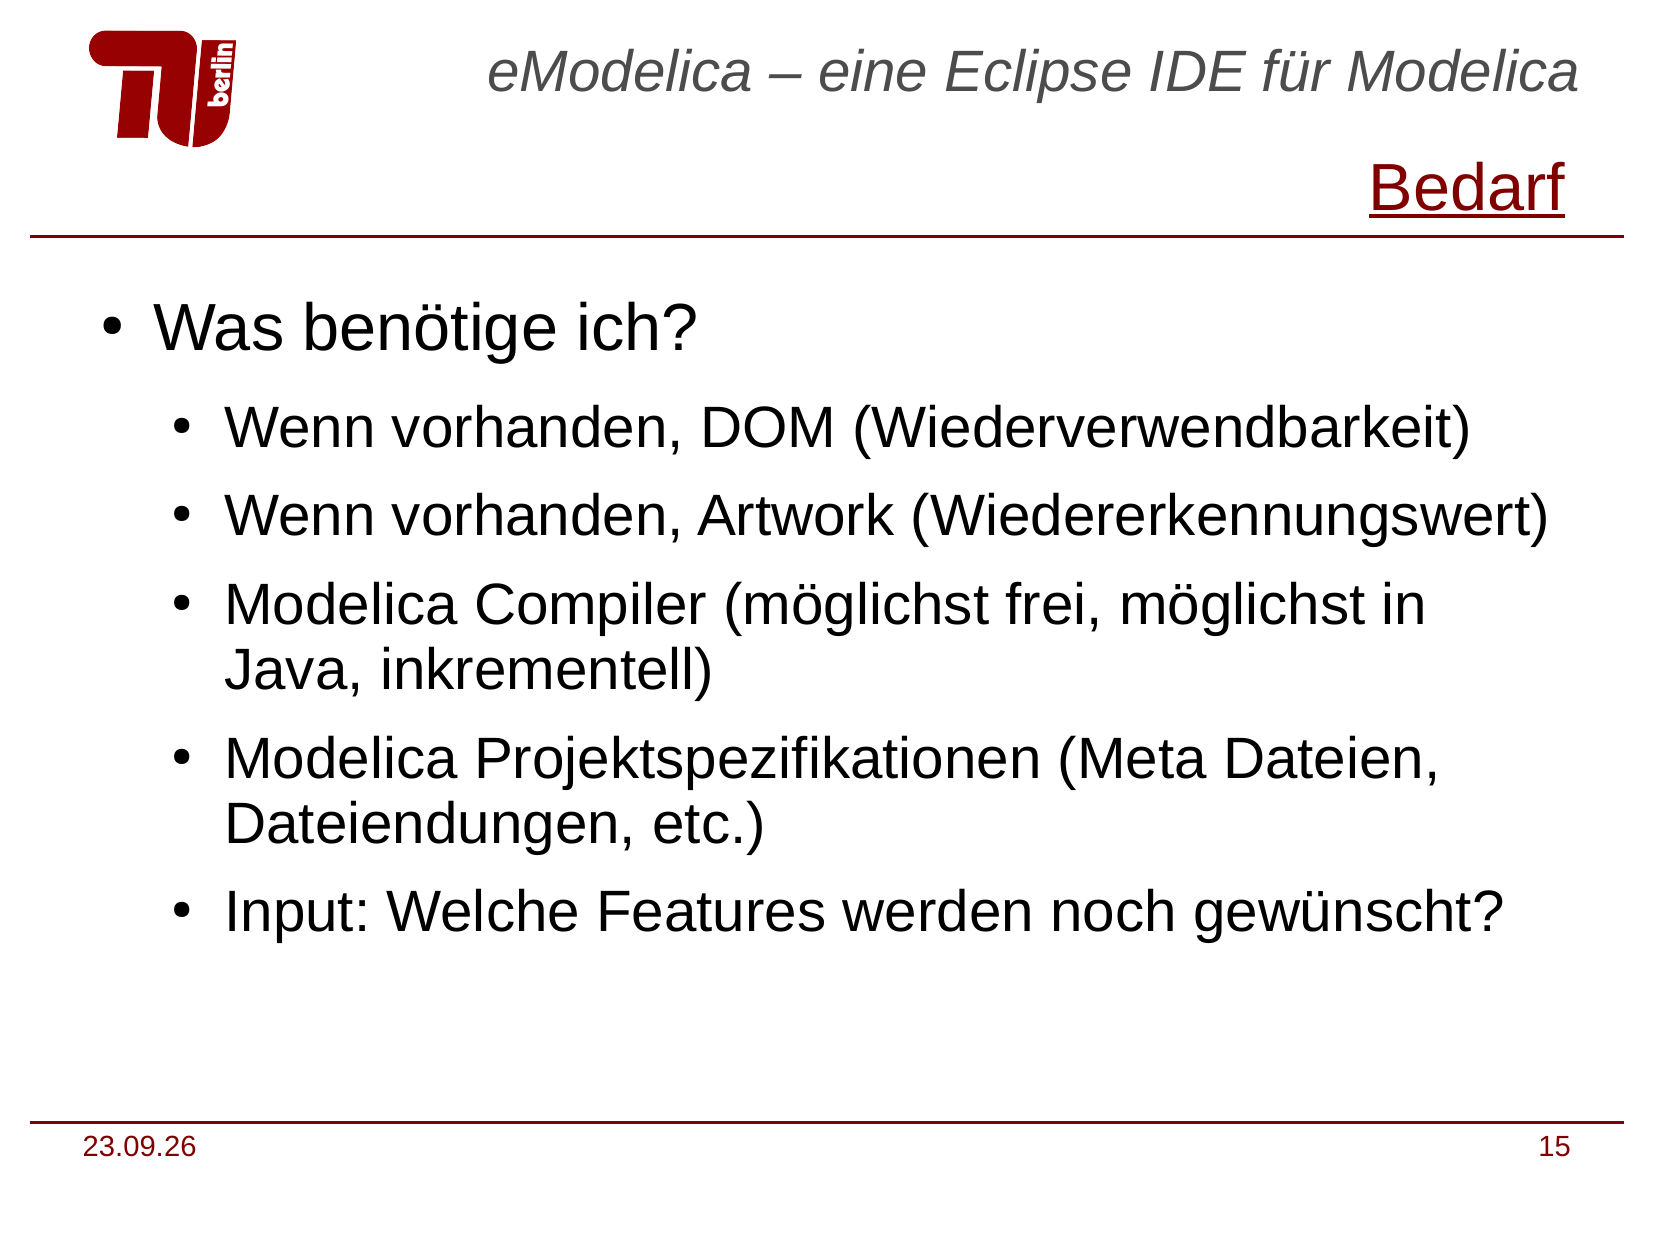

# Bedarf
Was benötige ich?
Wenn vorhanden, DOM (Wiederverwendbarkeit)
Wenn vorhanden, Artwork (Wiedererkennungswert)
Modelica Compiler (möglichst frei, möglichst in Java, inkrementell)
Modelica Projektspezifikationen (Meta Dateien, Dateiendungen, etc.)
Input: Welche Features werden noch gewünscht?
Christoph Höger
15